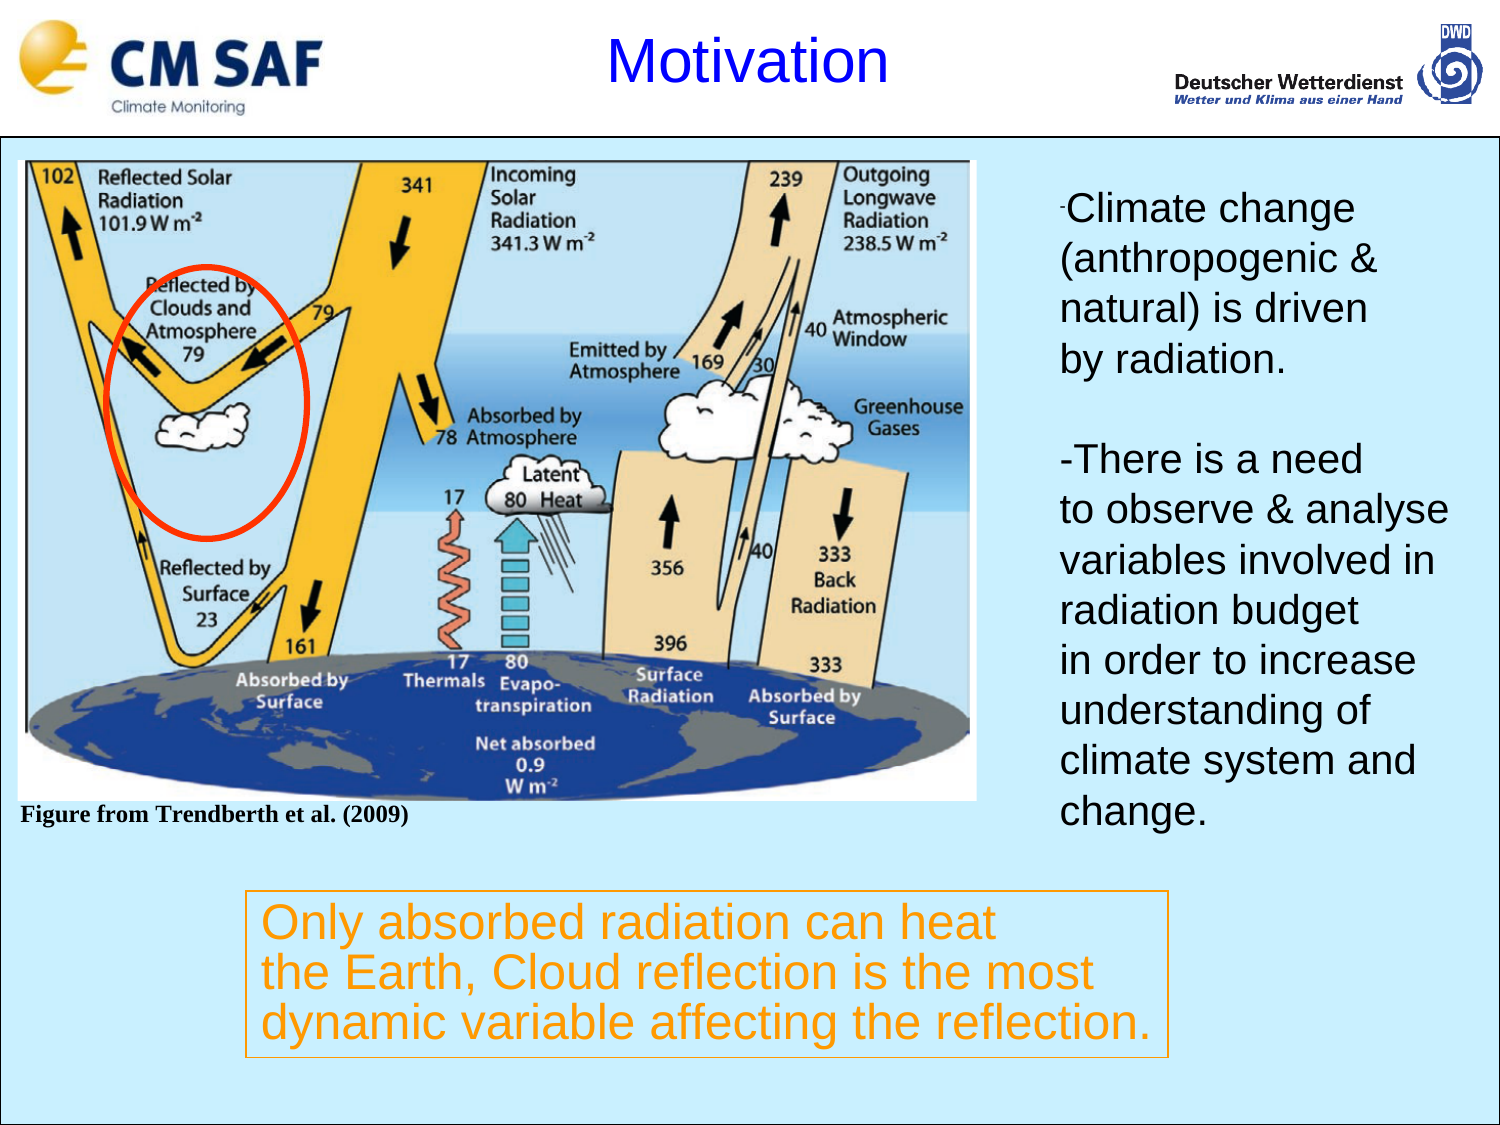

Motivation
Climate change
(anthropogenic &
natural) is driven
by radiation.
-There is a need
to observe & analyse
variables involved in
radiation budget
in order to increase
understanding of
climate system and
change.
Figure from Trendberth et al. (2009)
Only absorbed radiation can heat
the Earth, Cloud reflection is the most
dynamic variable affecting the reflection.